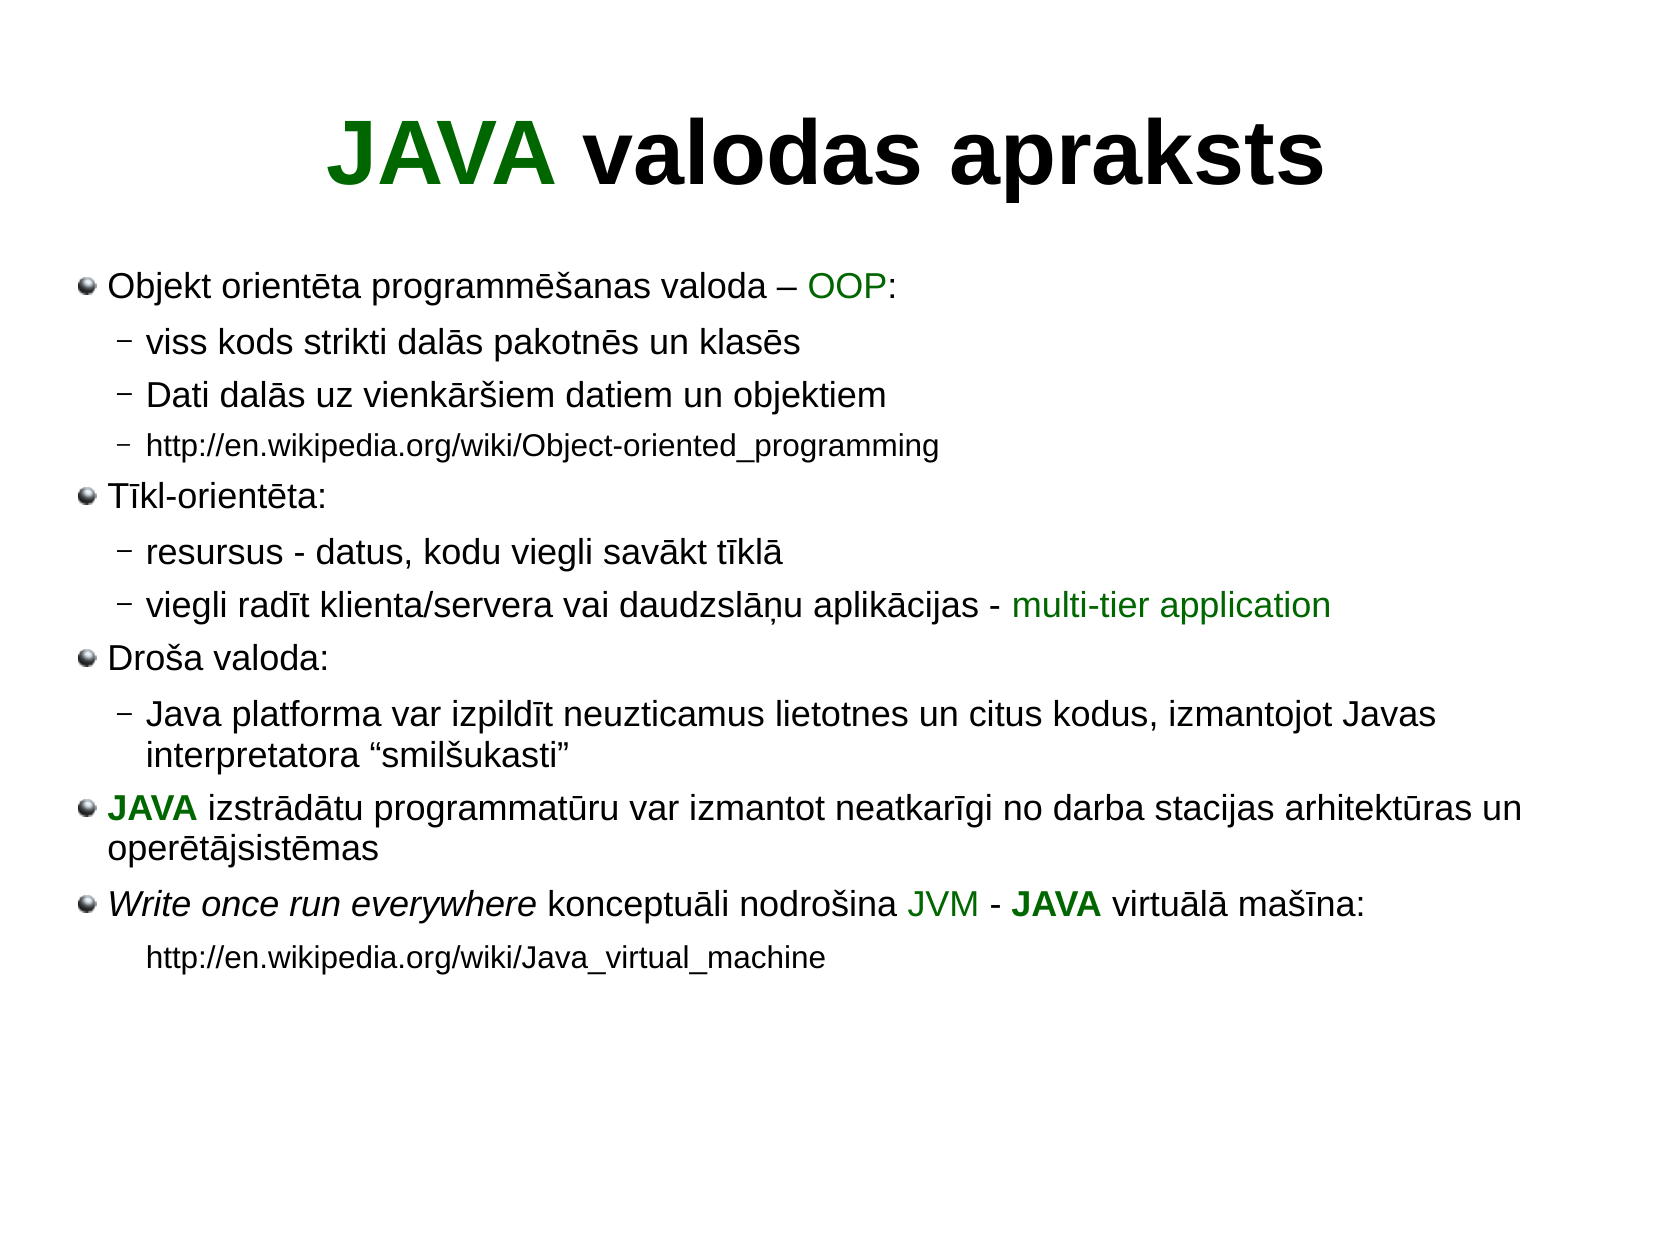

# JAVA valodas apraksts
Objekt orientēta programmēšanas valoda – OOP:
viss kods strikti dalās pakotnēs un klasēs
Dati dalās uz vienkāršiem datiem un objektiem
http://en.wikipedia.org/wiki/Object-oriented_programming
Tīkl-orientēta:
resursus - datus, kodu viegli savākt tīklā
viegli radīt klienta/servera vai daudzslāņu aplikācijas - multi-tier application
Droša valoda:
Java platforma var izpildīt neuzticamus lietotnes un citus kodus, izmantojot Javas interpretatora “smilšukasti”
JAVA izstrādātu programmatūru var izmantot neatkarīgi no darba stacijas arhitektūras un operētājsistēmas
Write once run everywhere konceptuāli nodrošina JVM - JAVA virtuālā mašīna:
http://en.wikipedia.org/wiki/Java_virtual_machine